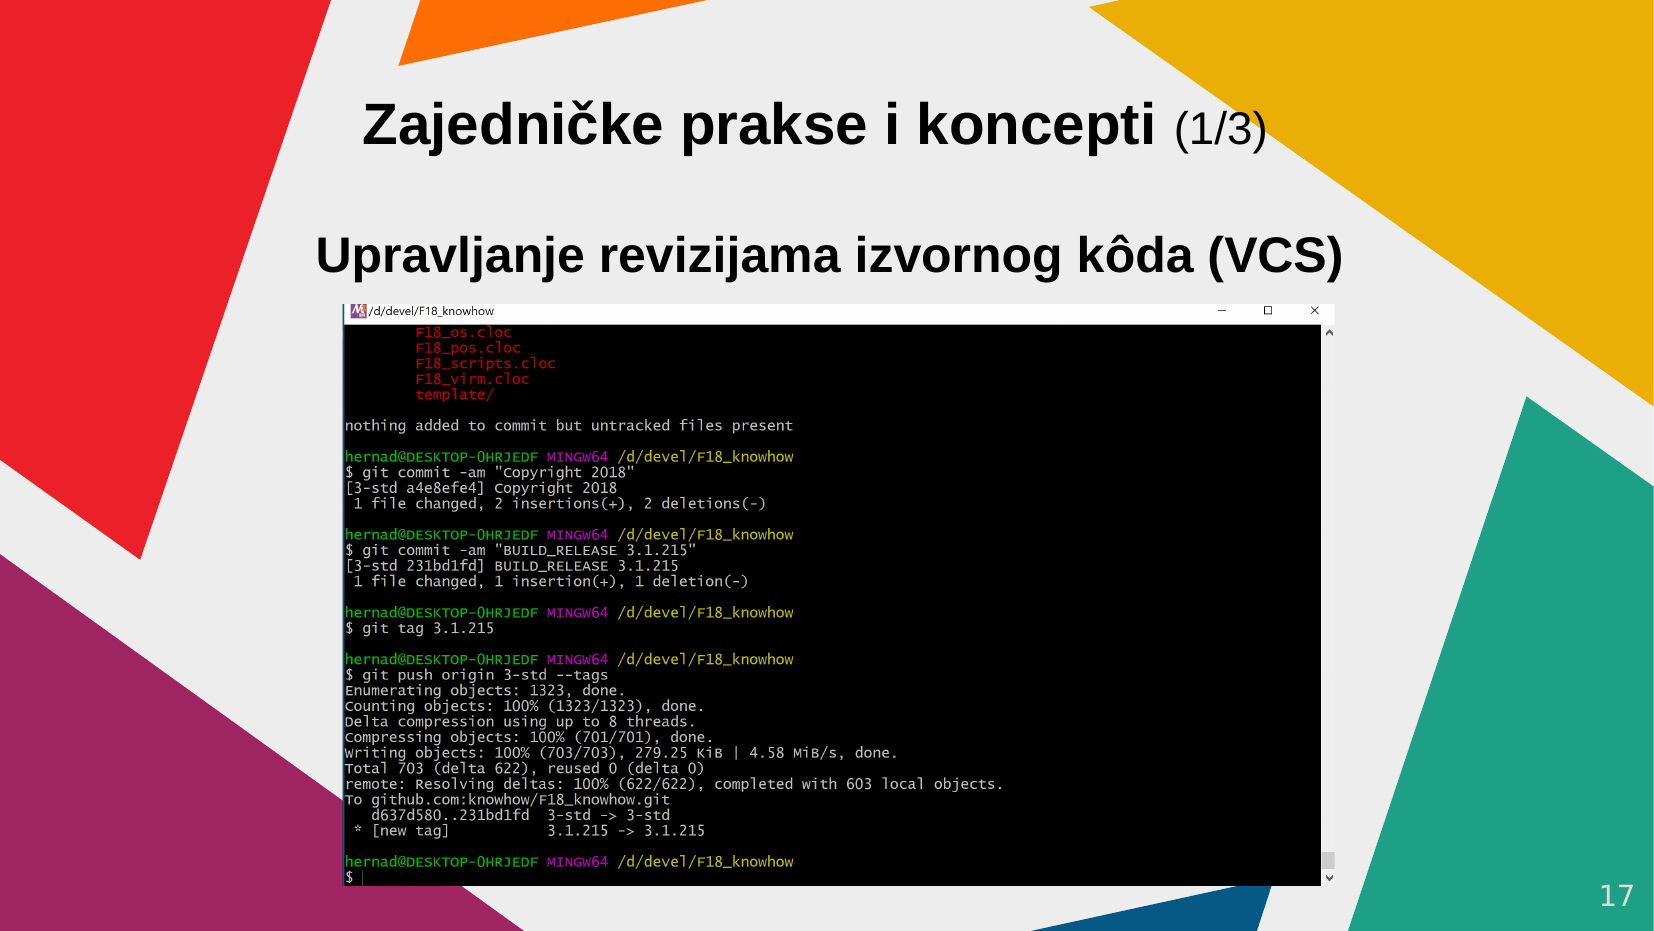

# Zajedničke prakse i koncepti (1/3)
Upravljanje revizijama izvornog kôda (VCS)
17